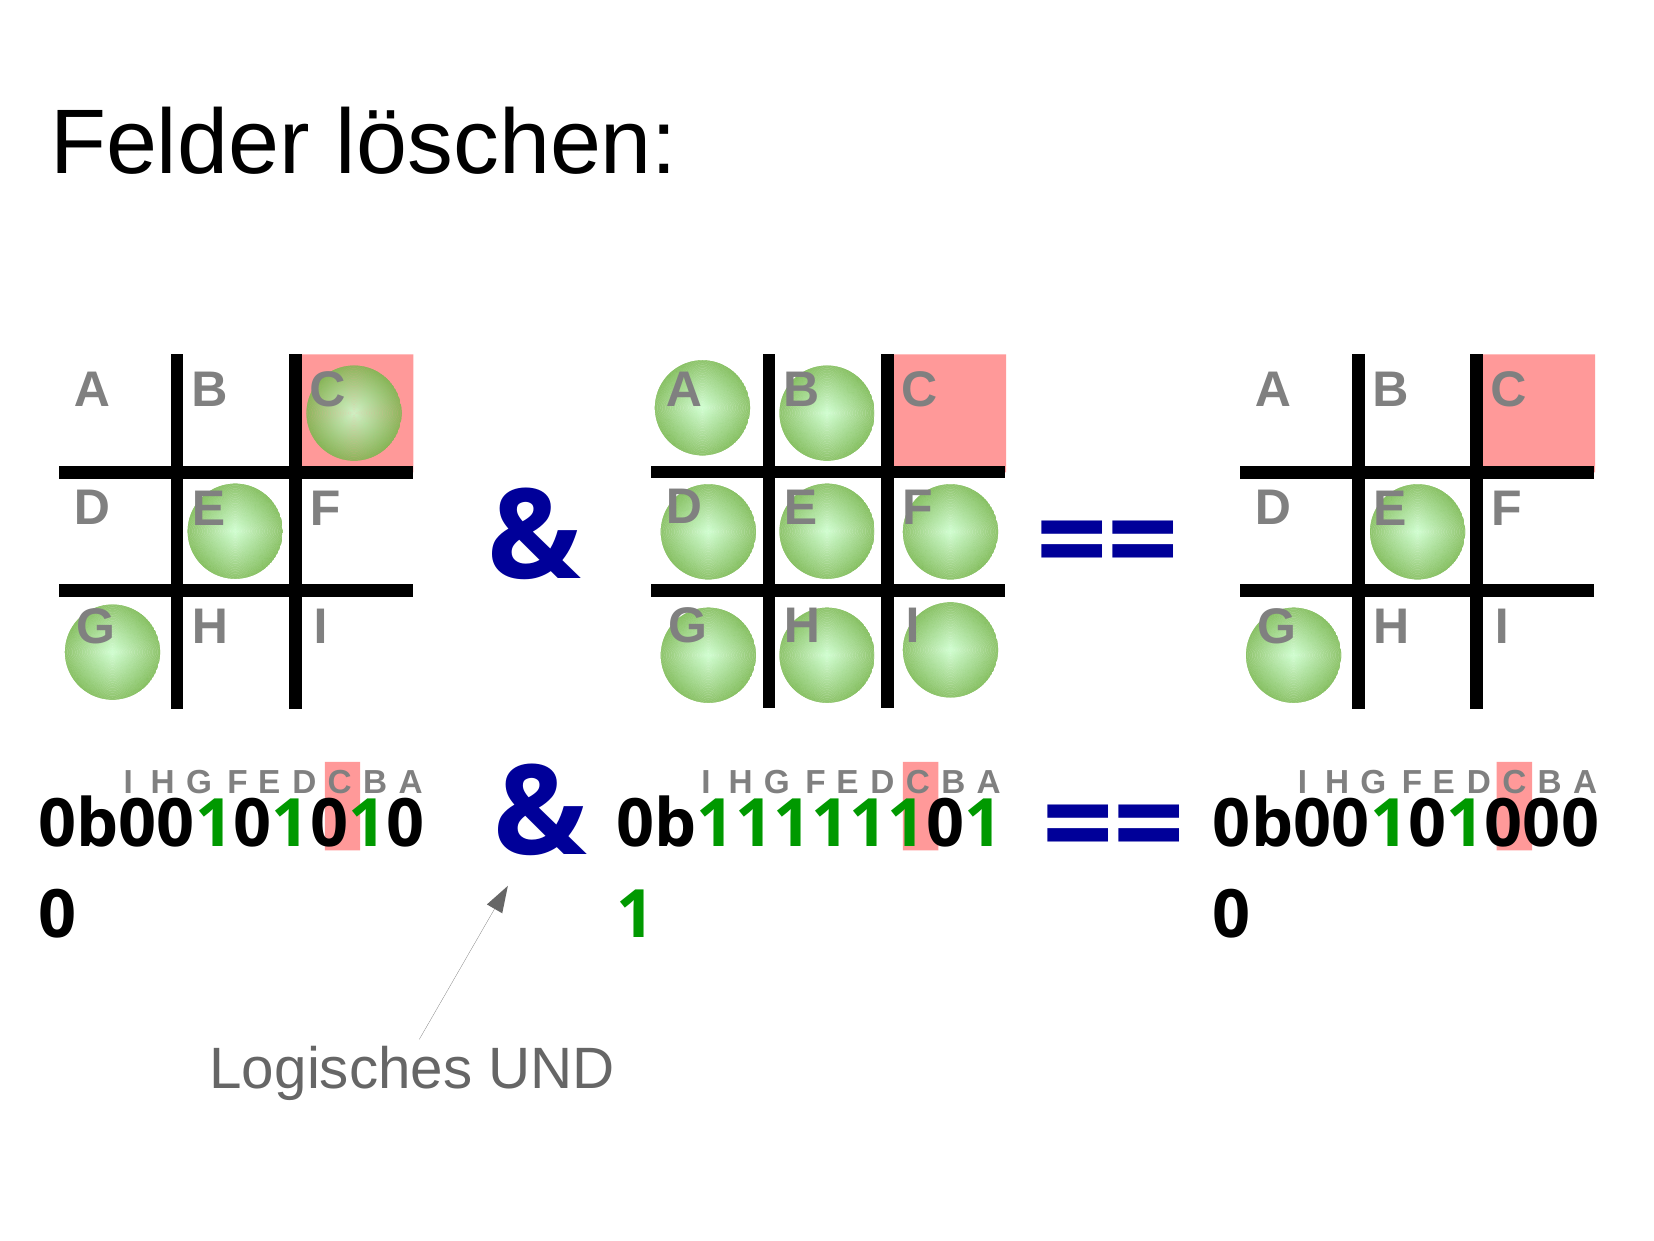

Felder löschen:
A
B
C
D
E
F
G
H
I
A
B
C
D
E
F
G
H
I
A
B
C
D
E
F
G
H
I
&
==
&
==
C
B
I
H
G
A
F
E
D
C
B
I
H
G
A
F
E
D
C
B
I
H
G
A
F
E
D
0b001010100
0b111111011
0b001010000
Logisches UND